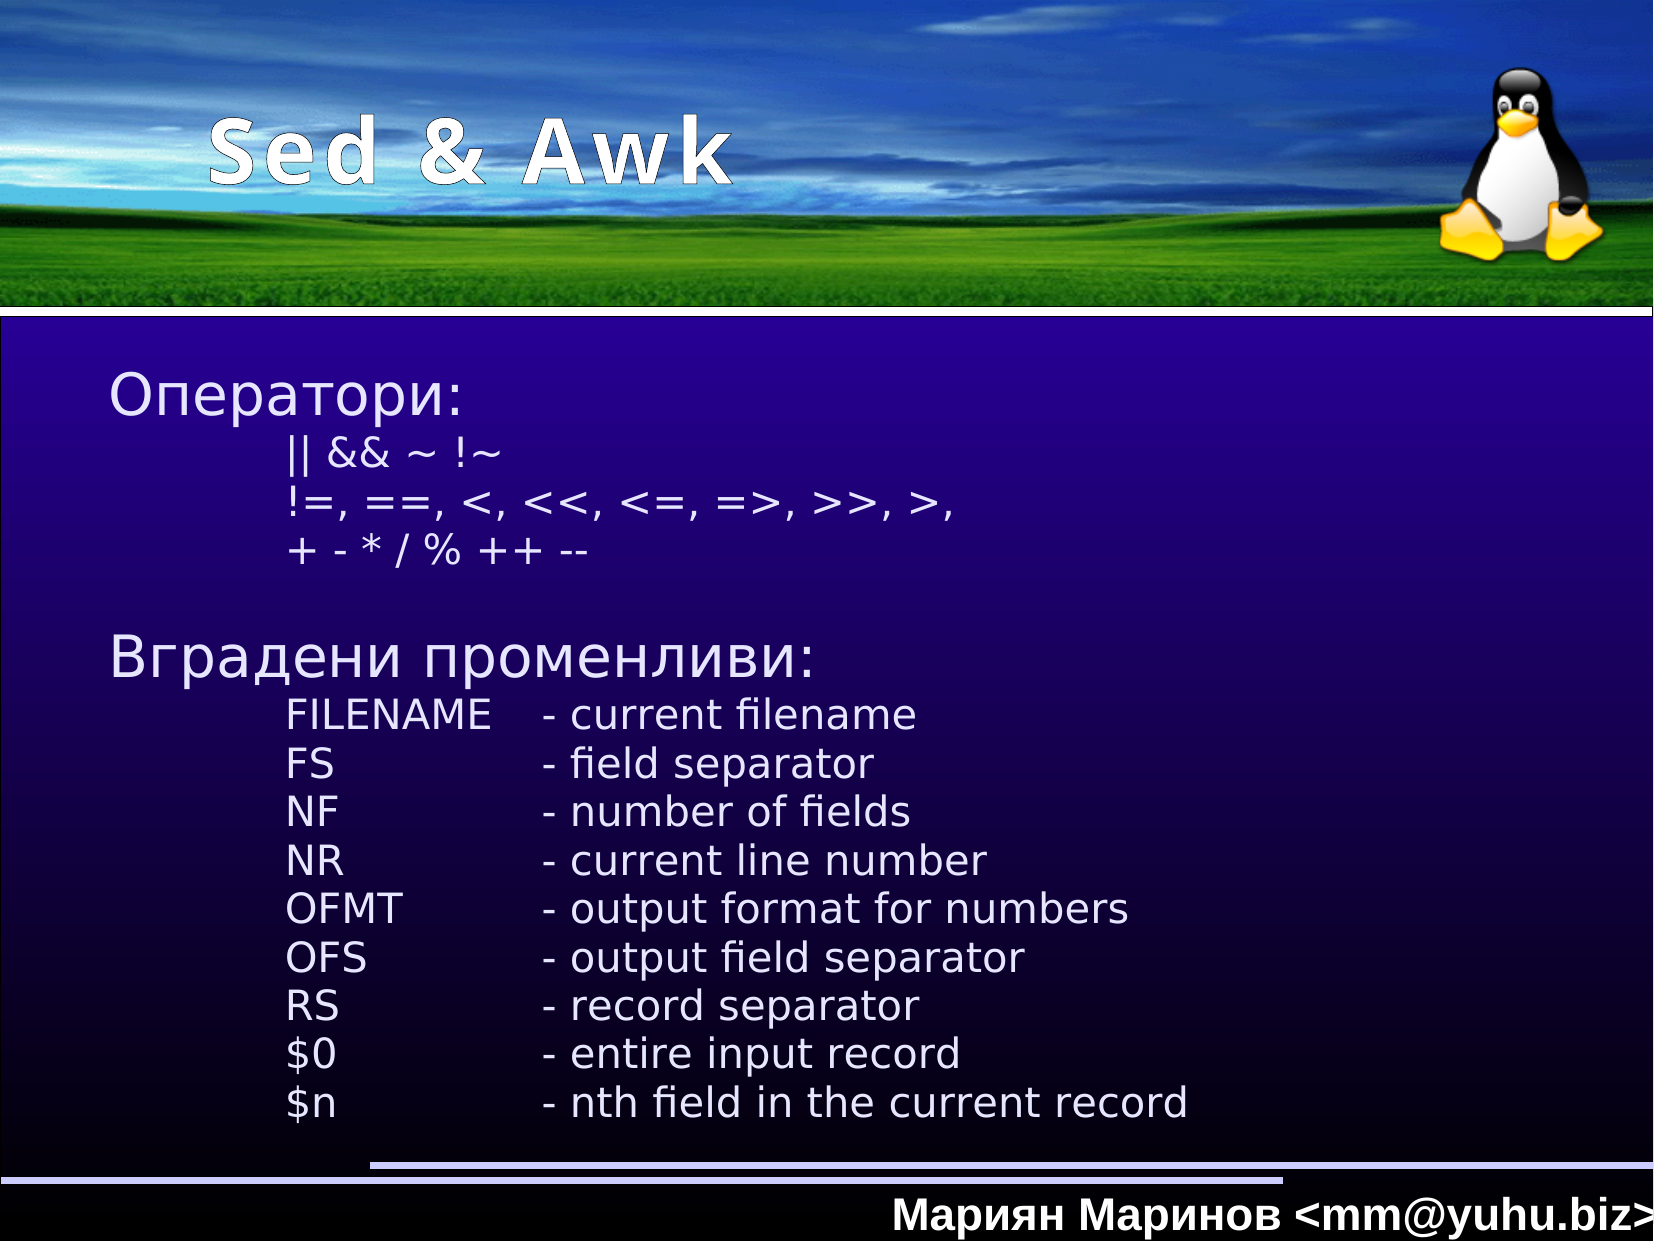

# Sed & Awk
Оператори:
|| && ~ !~
!=, ==, <, <<, <=, =>, >>, >,
+ - * / % ++ --
Вградени променливи:
FILENAME	- current filename
FS			- field separator
NF			- number of fields
NR			- current line number
OFMT		- output format for numbers
OFS			- output field separator
RS			- record separator
$0			- entire input record
$n			- nth field in the current record
Мариян Маринов <mm@yuhu.biz>